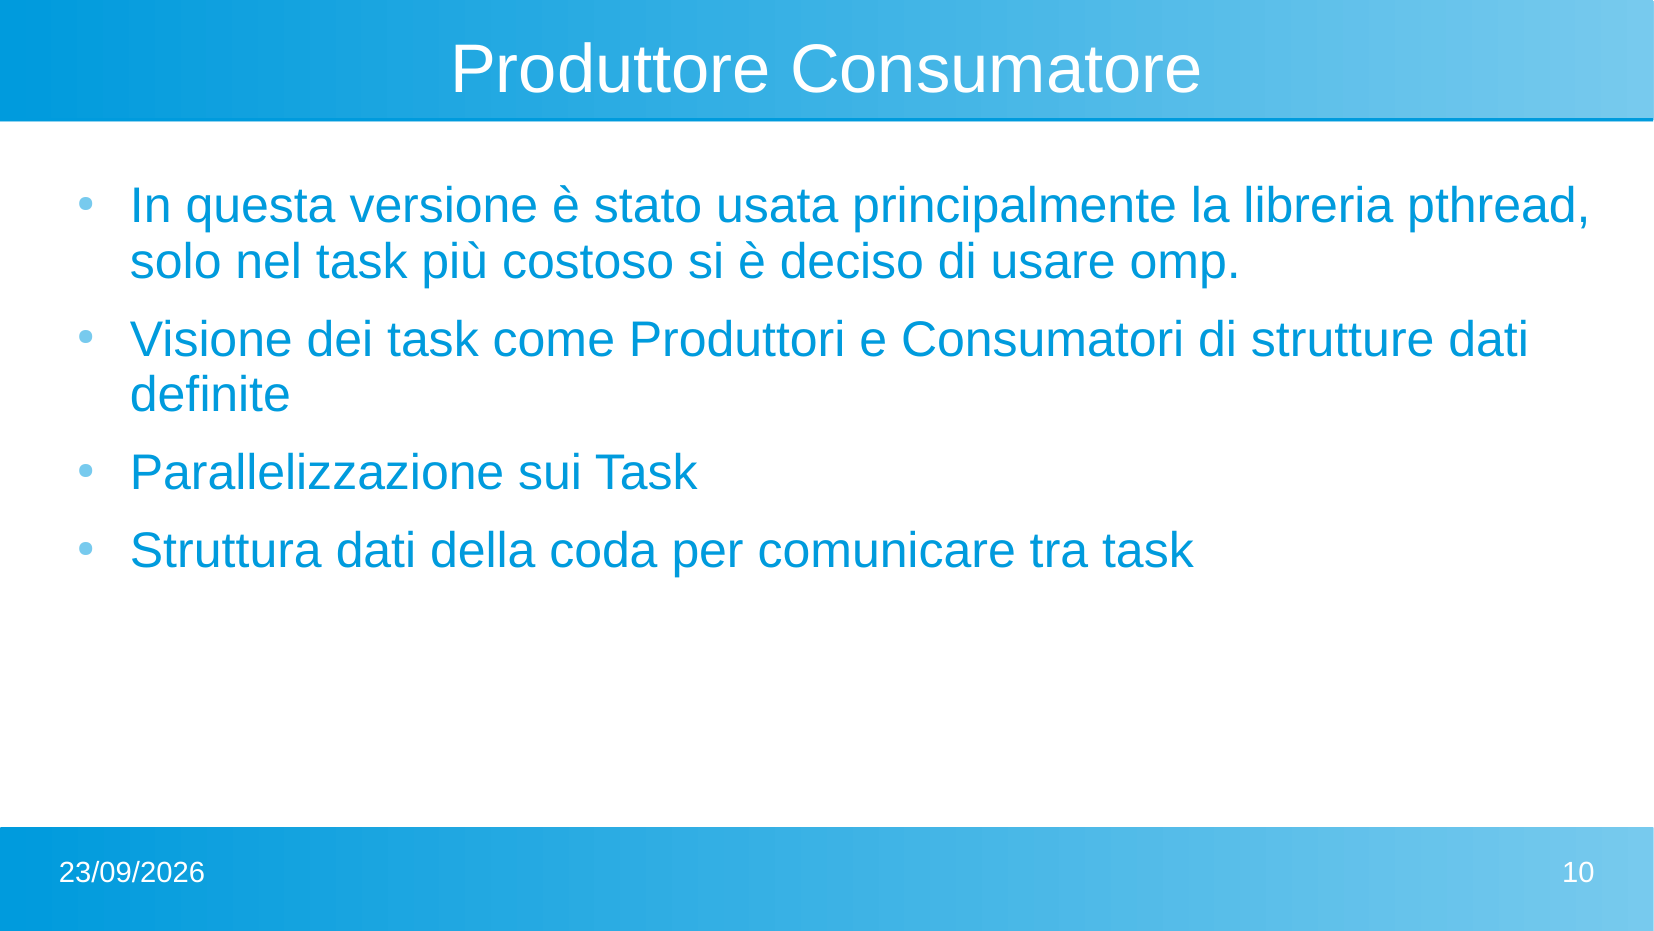

# Produttore Consumatore
In questa versione è stato usata principalmente la libreria pthread, solo nel task più costoso si è deciso di usare omp.
Visione dei task come Produttori e Consumatori di strutture dati definite
Parallelizzazione sui Task
Struttura dati della coda per comunicare tra task
10